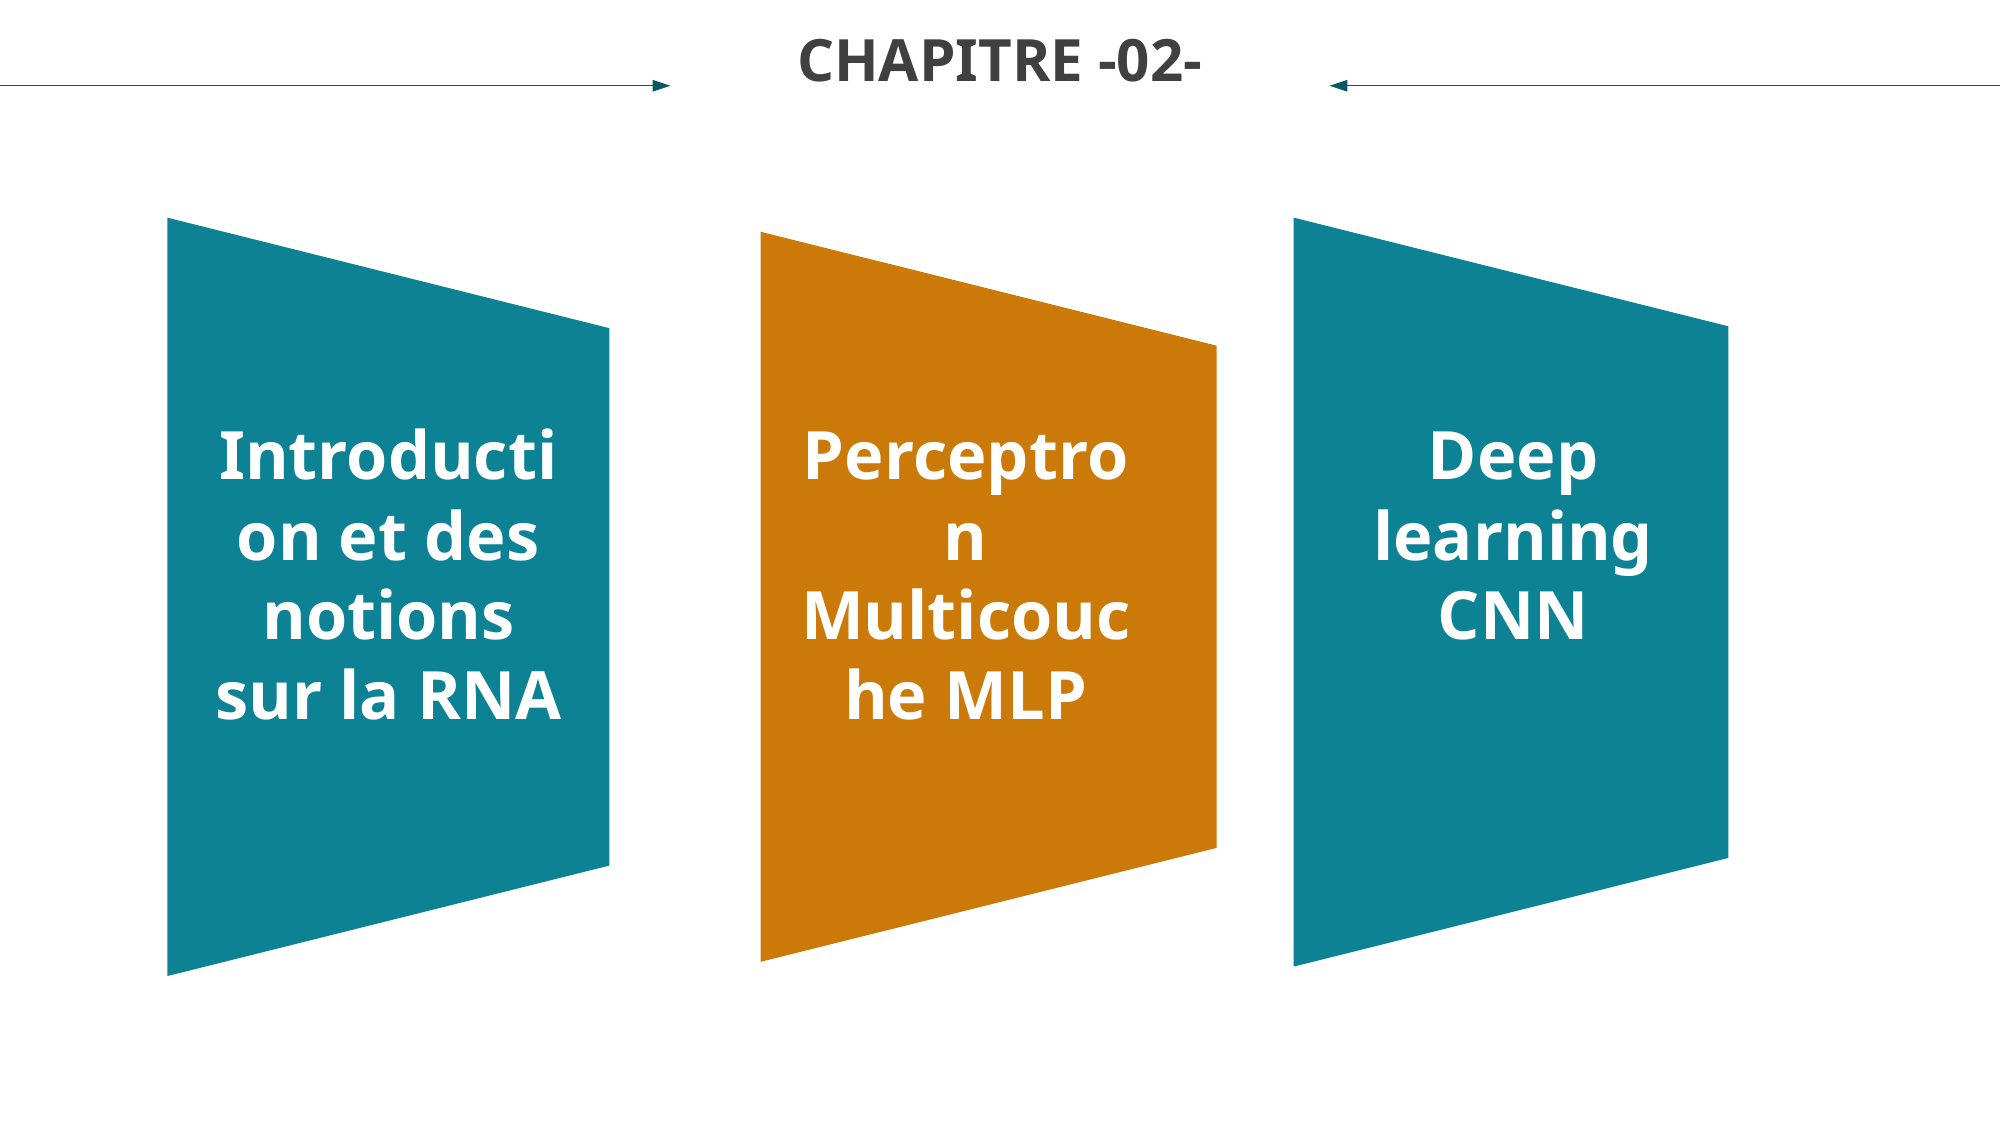

CHAPITRE -02-
# Analyse du projet : diapositive 3
Introduction et des notions sur la RNA
Perceptron Multicouche MLP
Deep learning CNN